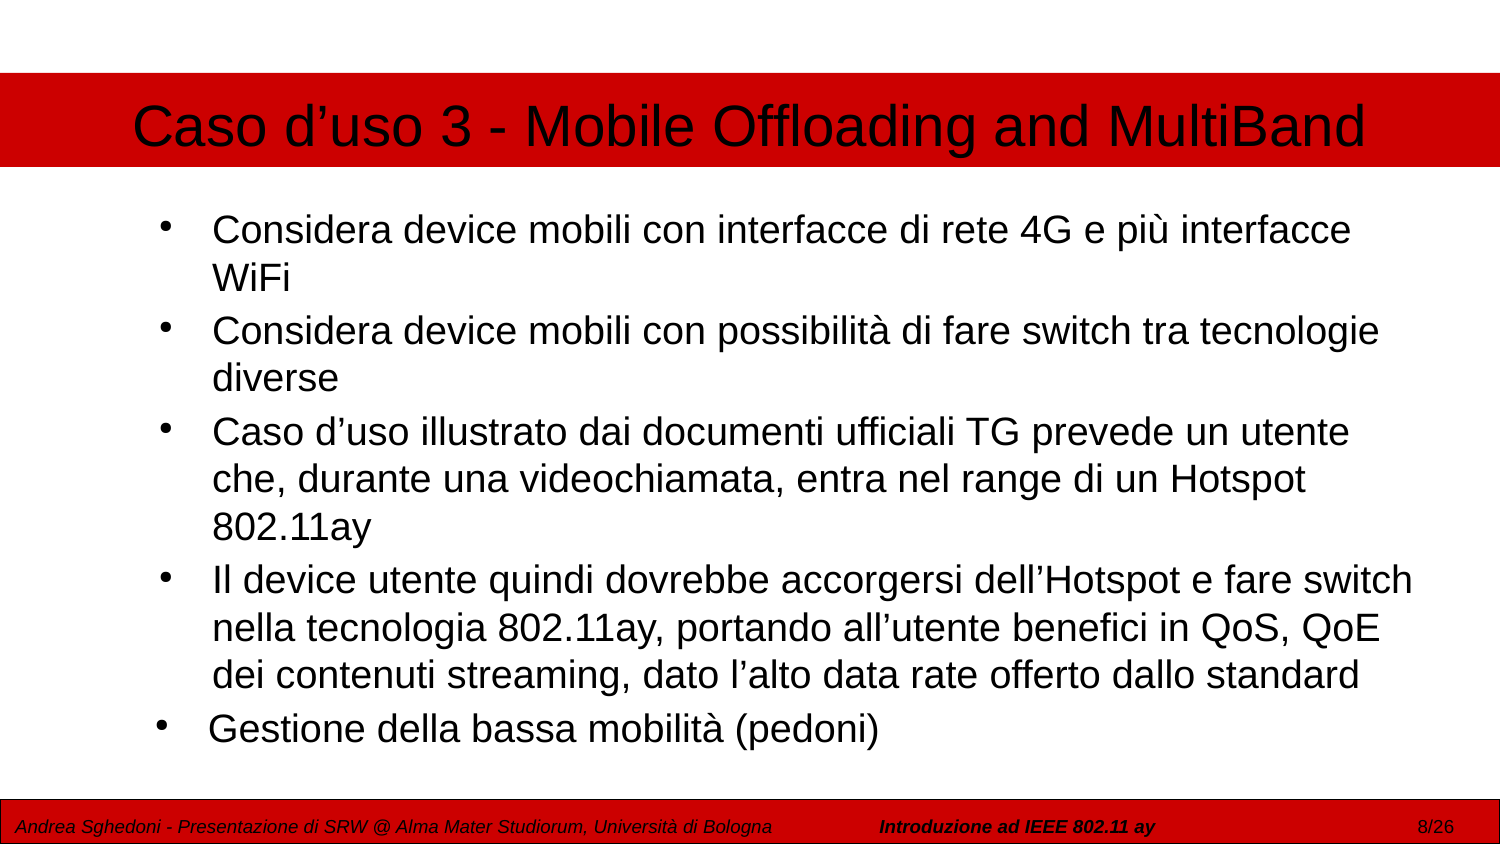

Caso d’uso 3 - Mobile Offloading and MultiBand
# Considera device mobili con interfacce di rete 4G e più interfacce WiFi
Considera device mobili con possibilità di fare switch tra tecnologie diverse
Caso d’uso illustrato dai documenti ufficiali TG prevede un utente che, durante una videochiamata, entra nel range di un Hotspot 802.11ay
Il device utente quindi dovrebbe accorgersi dell’Hotspot e fare switch nella tecnologia 802.11ay, portando all’utente benefici in QoS, QoE dei contenuti streaming, dato l’alto data rate offerto dallo standard
Gestione della bassa mobilità (pedoni)
Andrea Sghedoni - Presentazione di SRW @ Alma Mater Studiorum, Università di Bologna 	 Introduzione ad IEEE 802.11 ay 			8/26